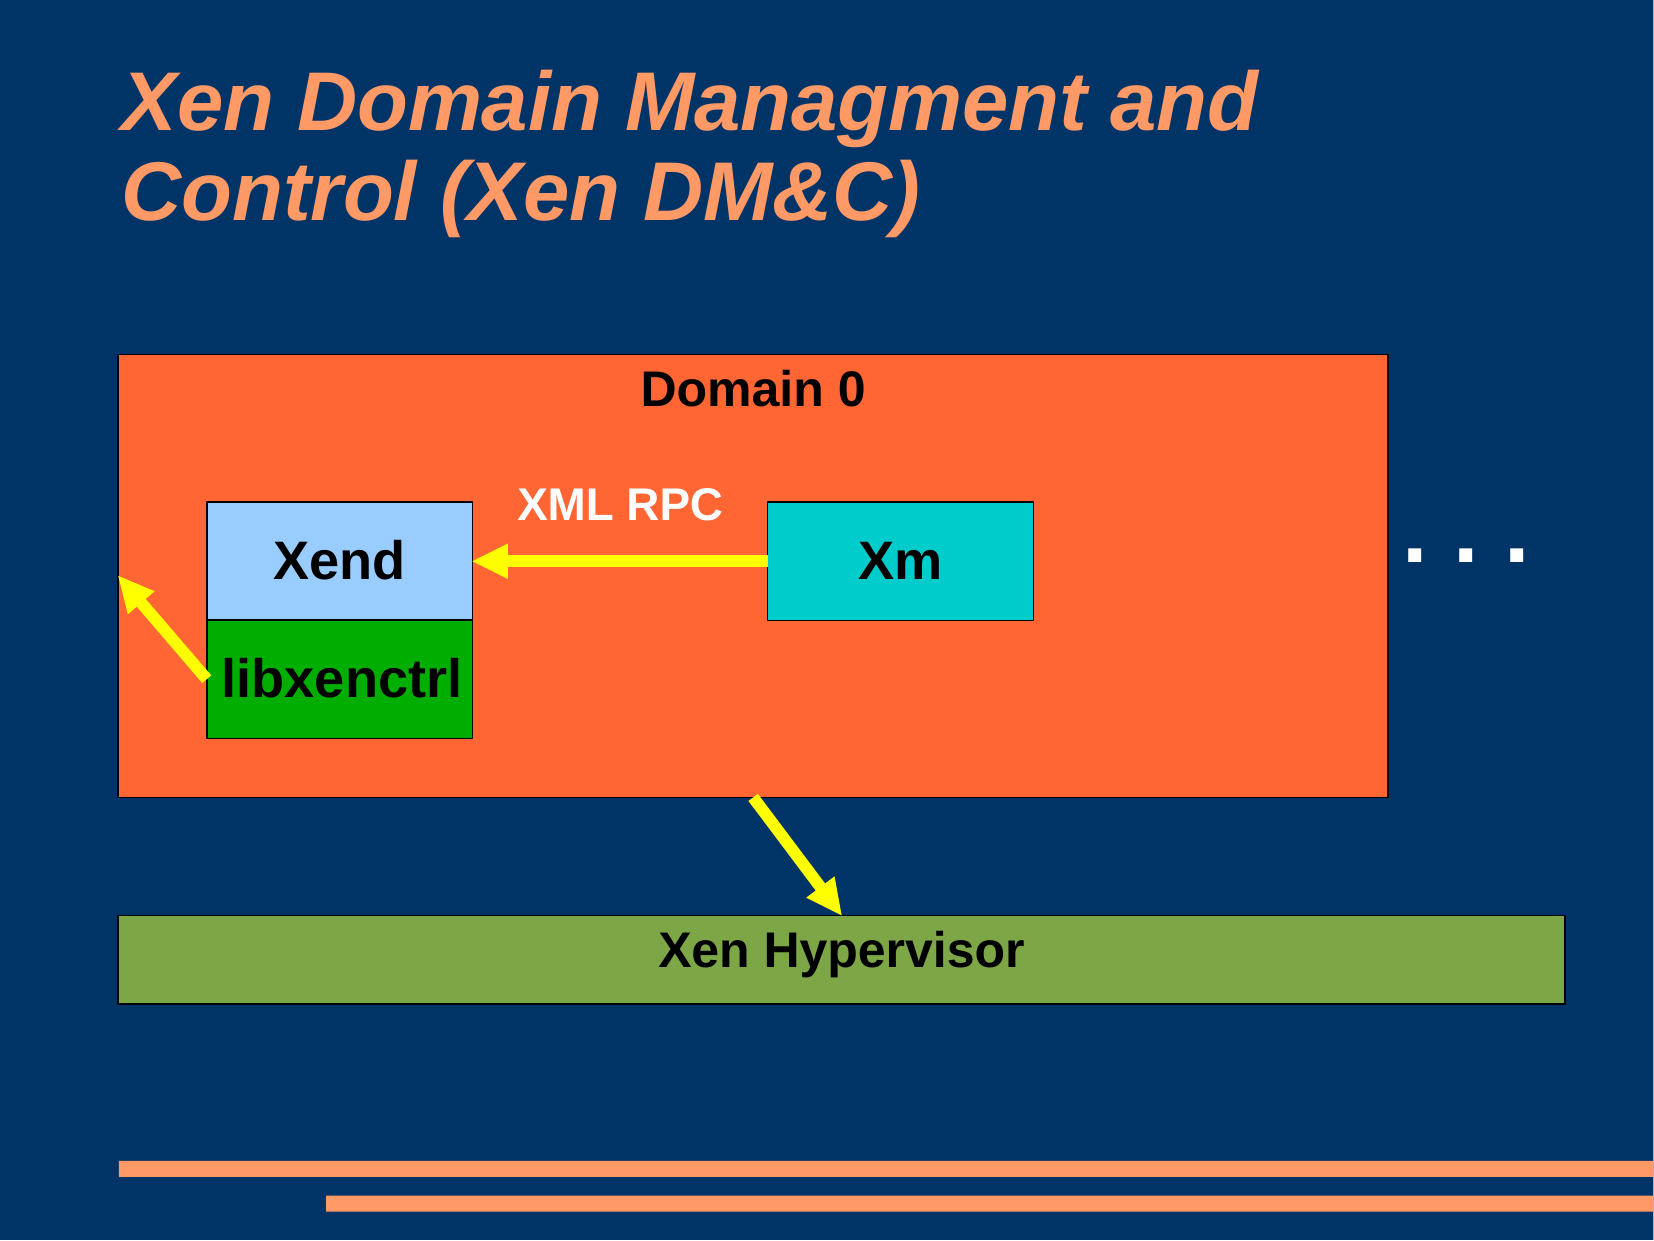

# Xen Domain Managment and Control (Xen DM&C)‏
Domain 0
XML RPC
. . .
Xend
Xm
libxenctrl
Xen Hypervisor